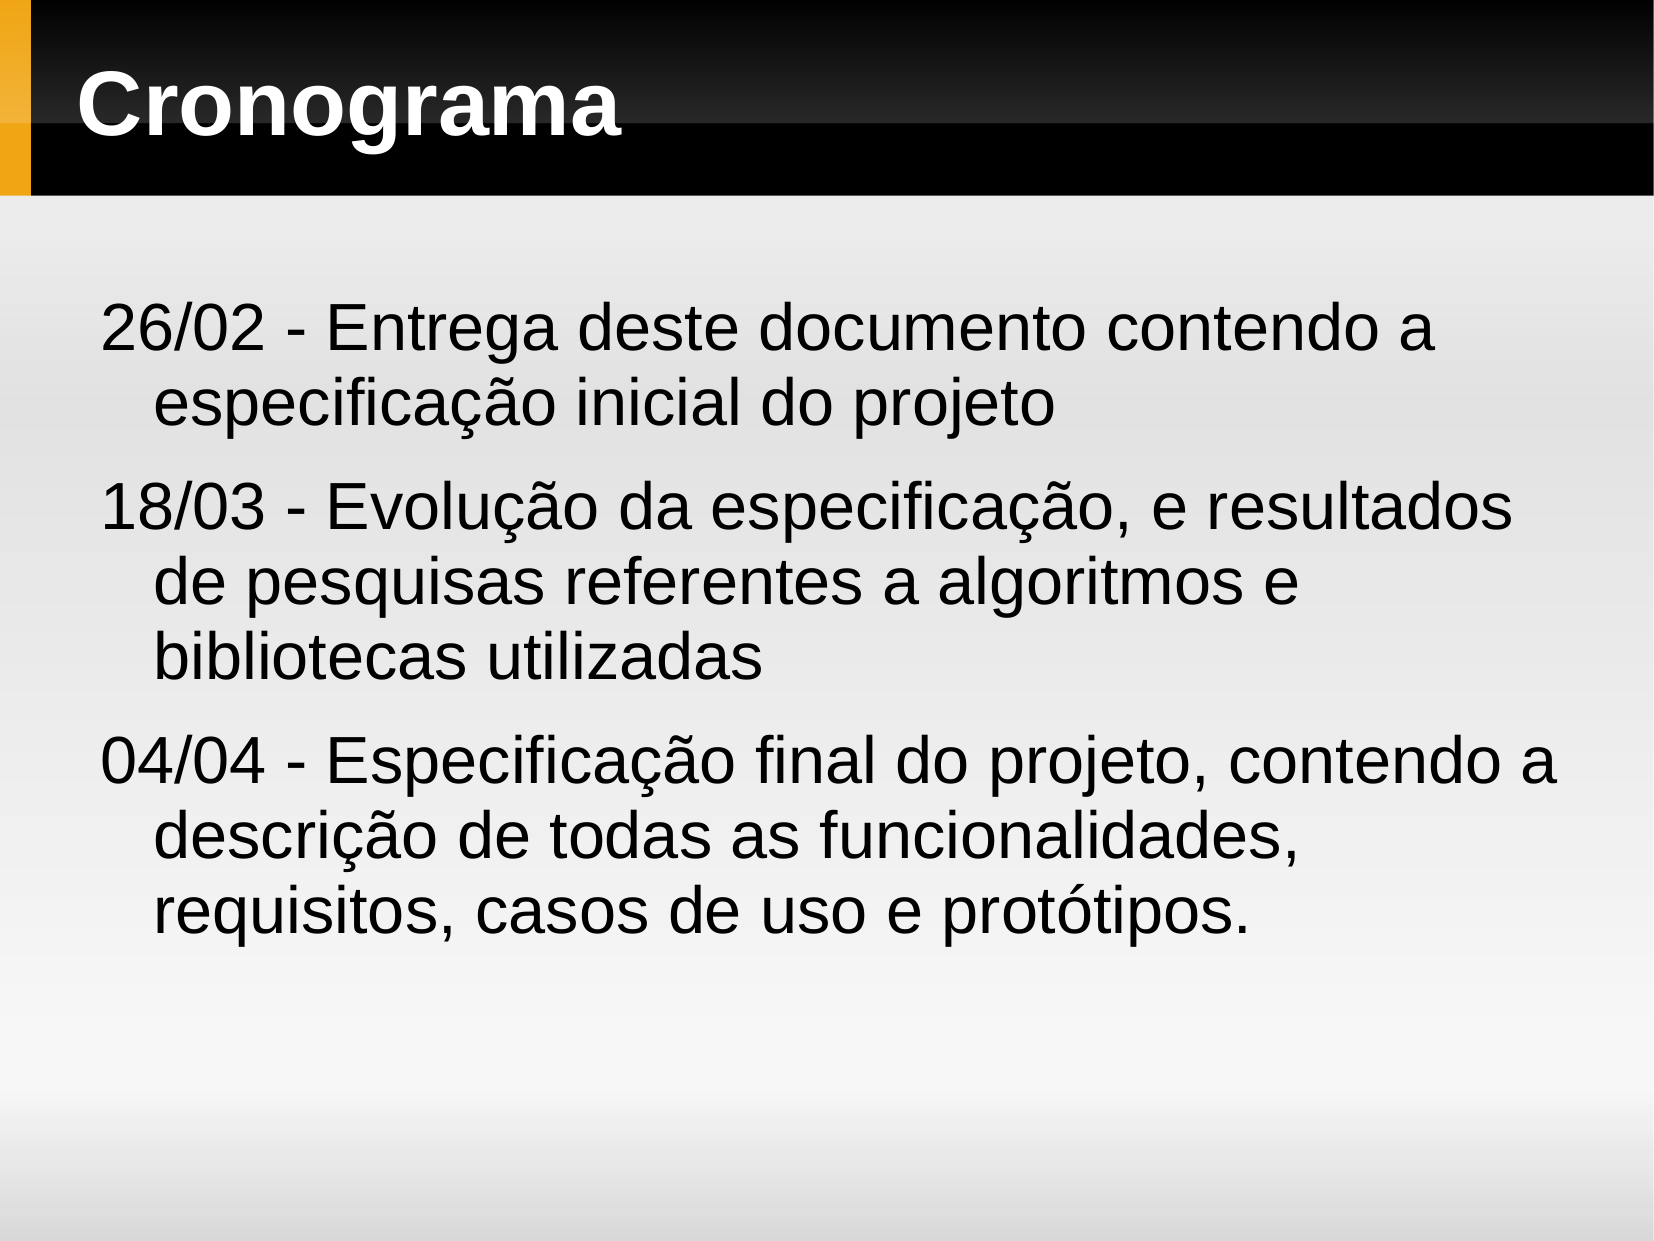

# Cronograma
26/02 - Entrega deste documento contendo a especificação inicial do projeto
18/03 - Evolução da especificação, e resultados de pesquisas referentes a algoritmos e bibliotecas utilizadas
04/04 - Especificação final do projeto, contendo a descrição de todas as funcionalidades, requisitos, casos de uso e protótipos.